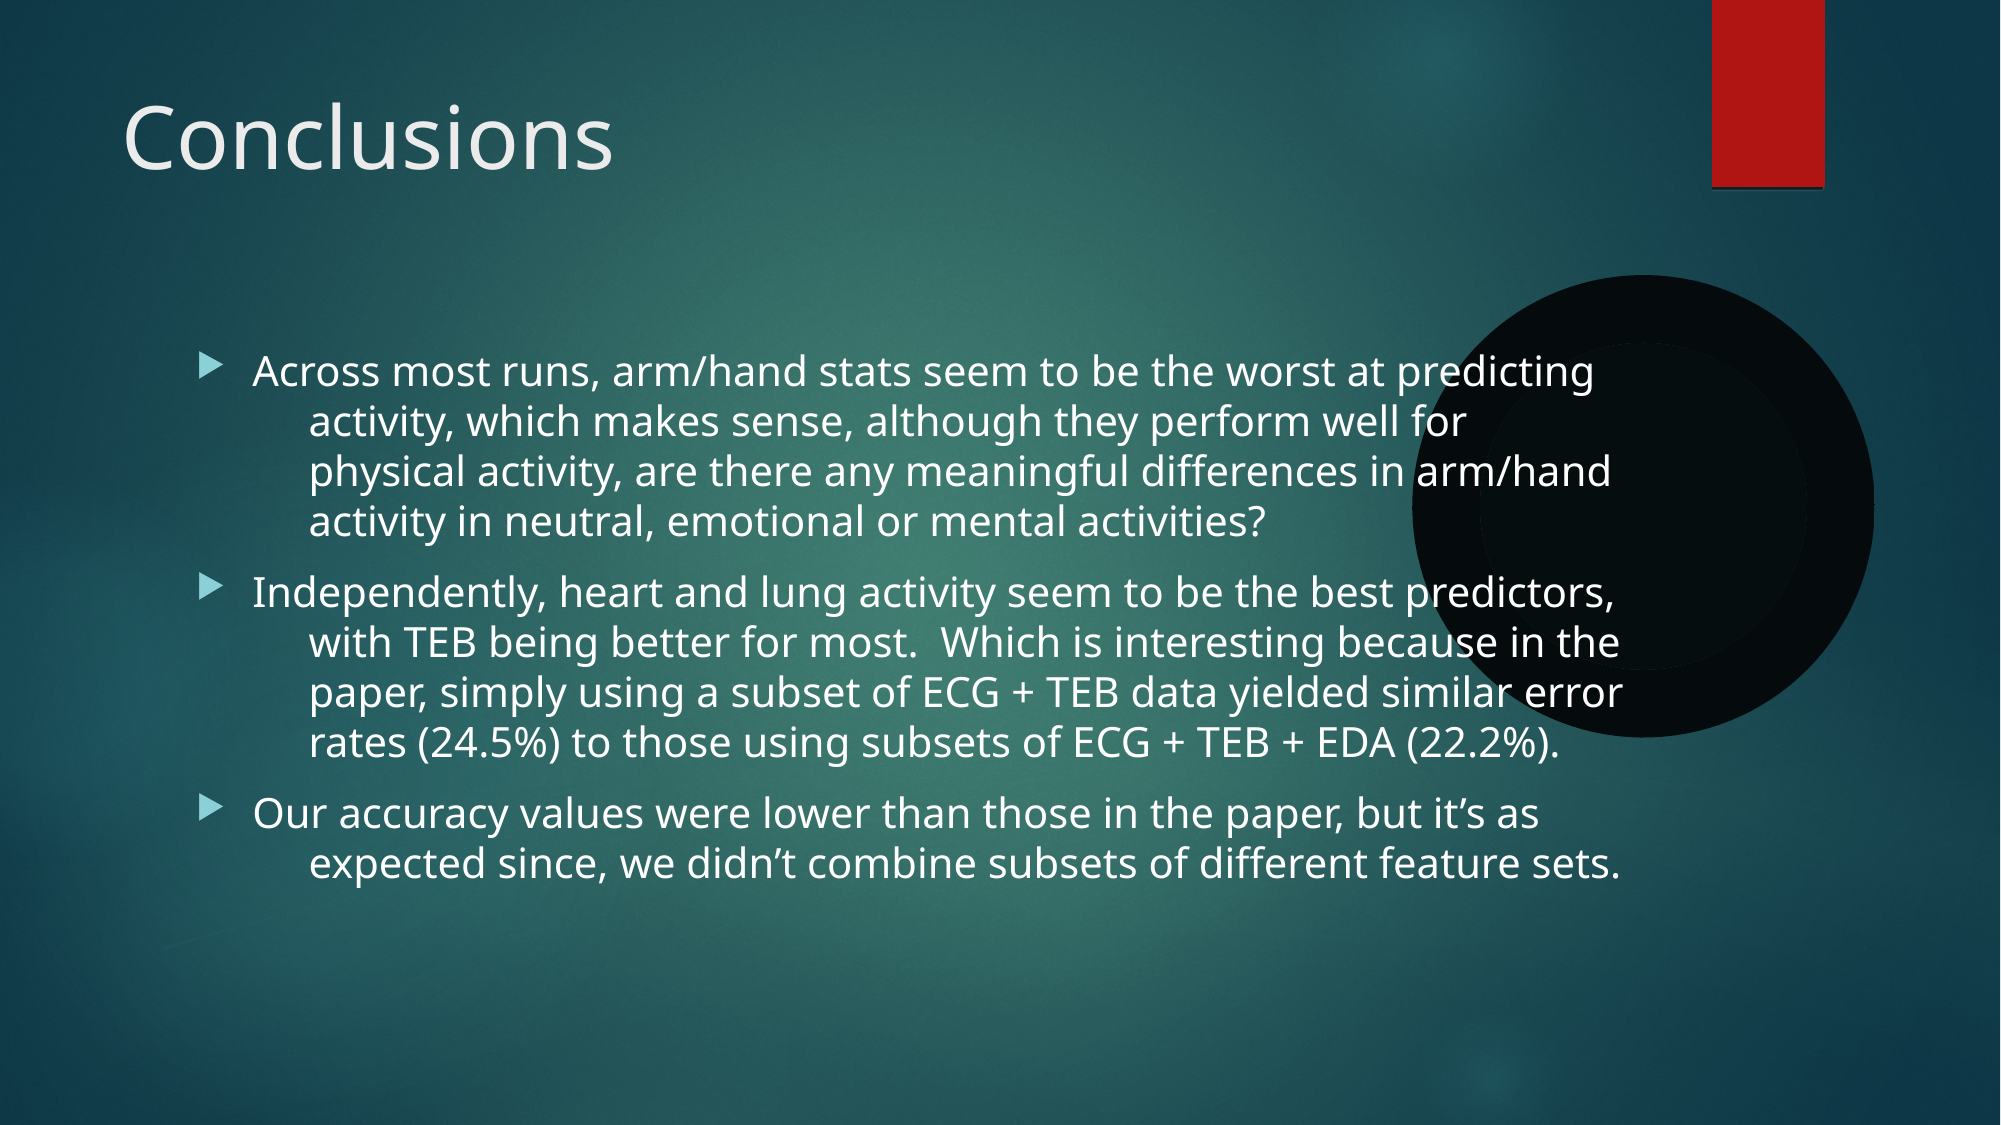

# Conclusions
Across most runs, arm/hand stats seem to be the worst at predicting activity, which makes sense, although they perform well for physical activity, are there any meaningful differences in arm/hand activity in neutral, emotional or mental activities?
Independently, heart and lung activity seem to be the best predictors, with TEB being better for most. Which is interesting because in the paper, simply using a subset of ECG + TEB data yielded similar error rates (24.5%) to those using subsets of ECG + TEB + EDA (22.2%).
Our accuracy values were lower than those in the paper, but it’s as expected since, we didn’t combine subsets of different feature sets.